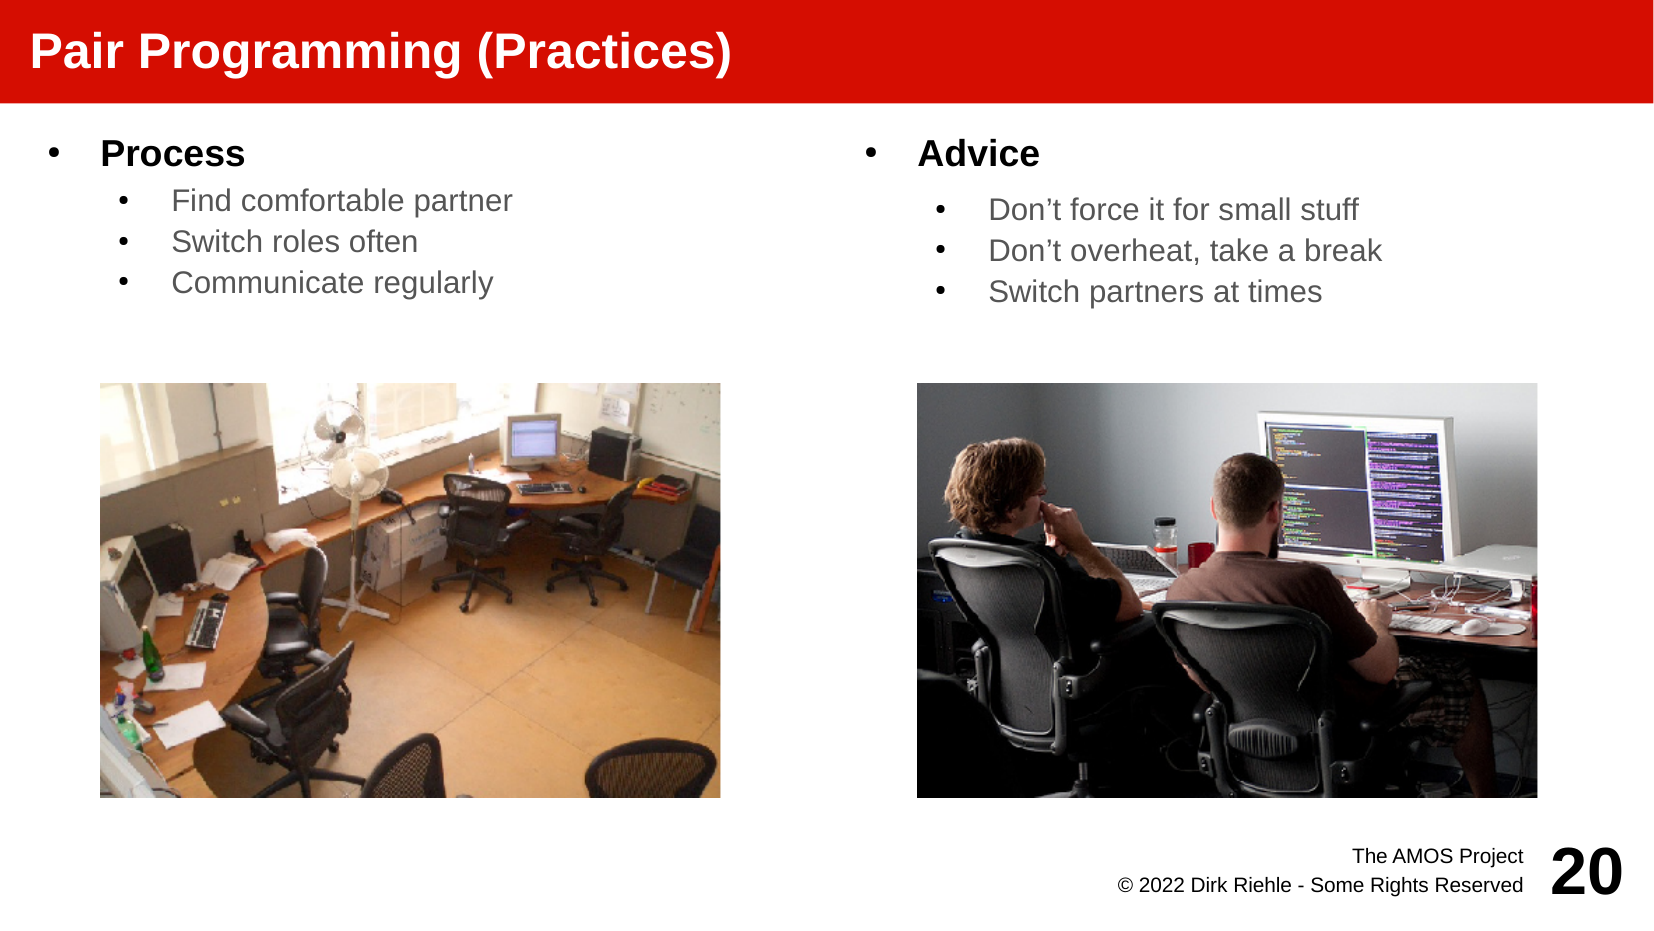

# Pair Programming (Practices)
Process
Find comfortable partner
Switch roles often
Communicate regularly
Advice
Don’t force it for small stuff
Don’t overheat, take a break
Switch partners at times
The AMOS Project
20
© 2022 Dirk Riehle - Some Rights Reserved